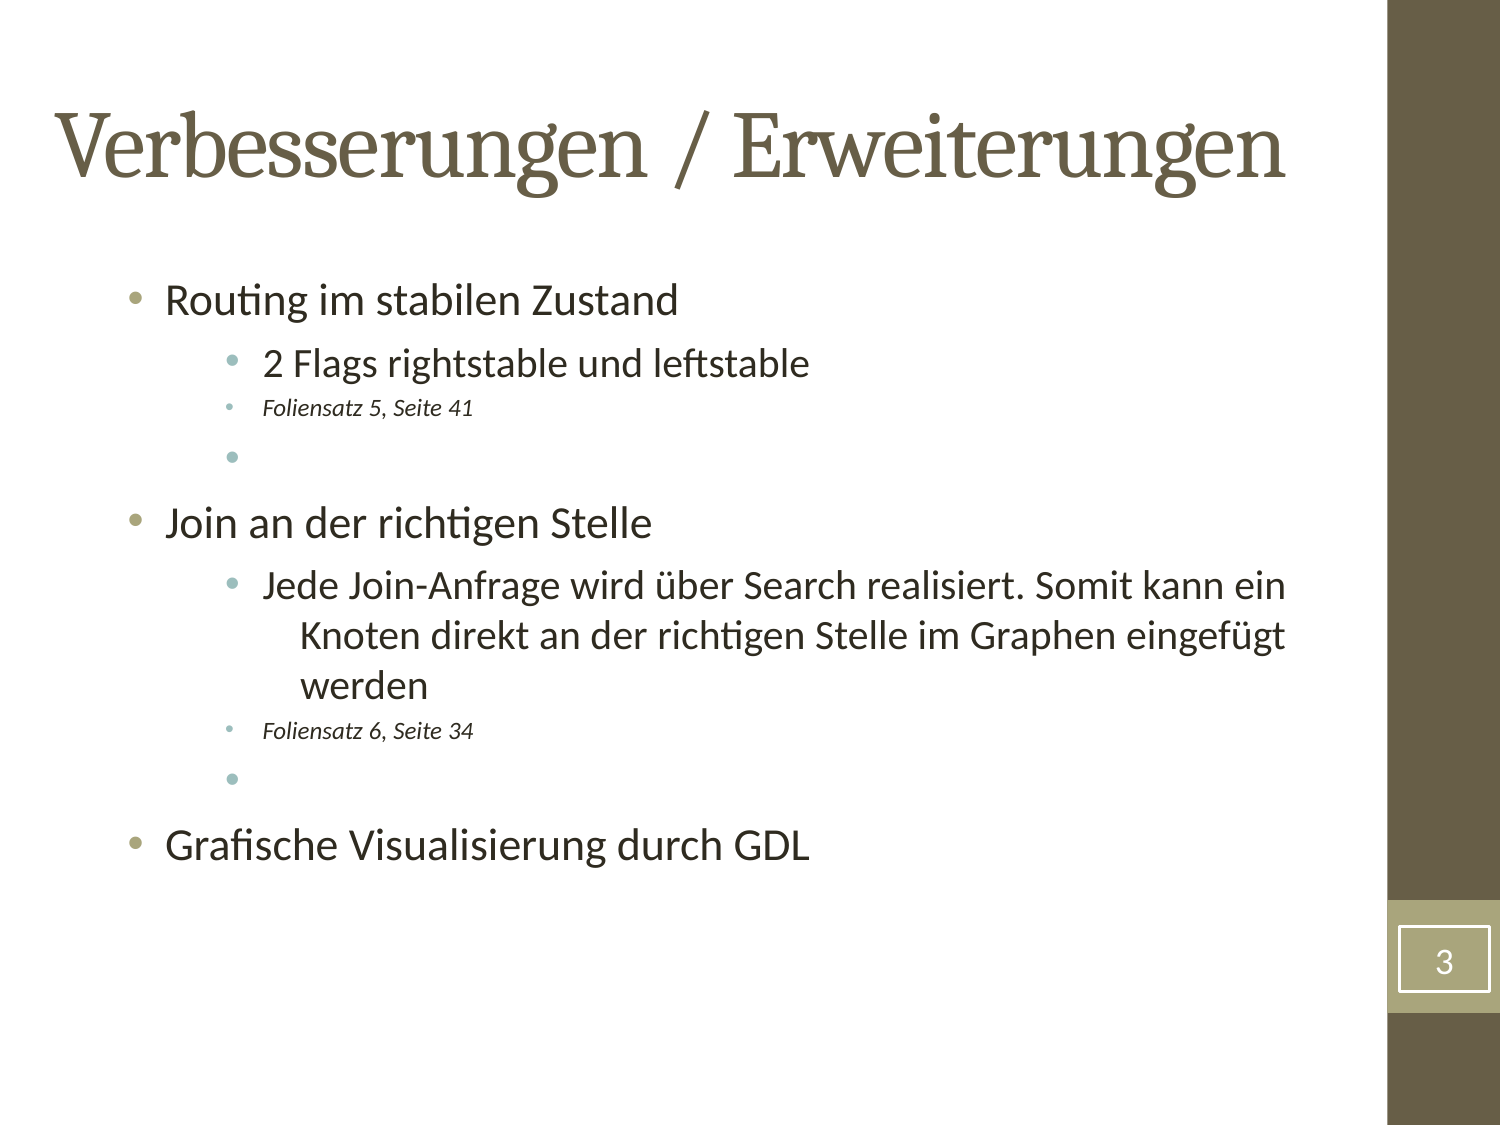

# Verbesserungen / Erweiterungen
Routing im stabilen Zustand
2 Flags rightstable und leftstable
Foliensatz 5, Seite 41
Join an der richtigen Stelle
Jede Join-Anfrage wird über Search realisiert. Somit kann ein Knoten direkt an der richtigen Stelle im Graphen eingefügt werden
Foliensatz 6, Seite 34
Grafische Visualisierung durch GDL
3